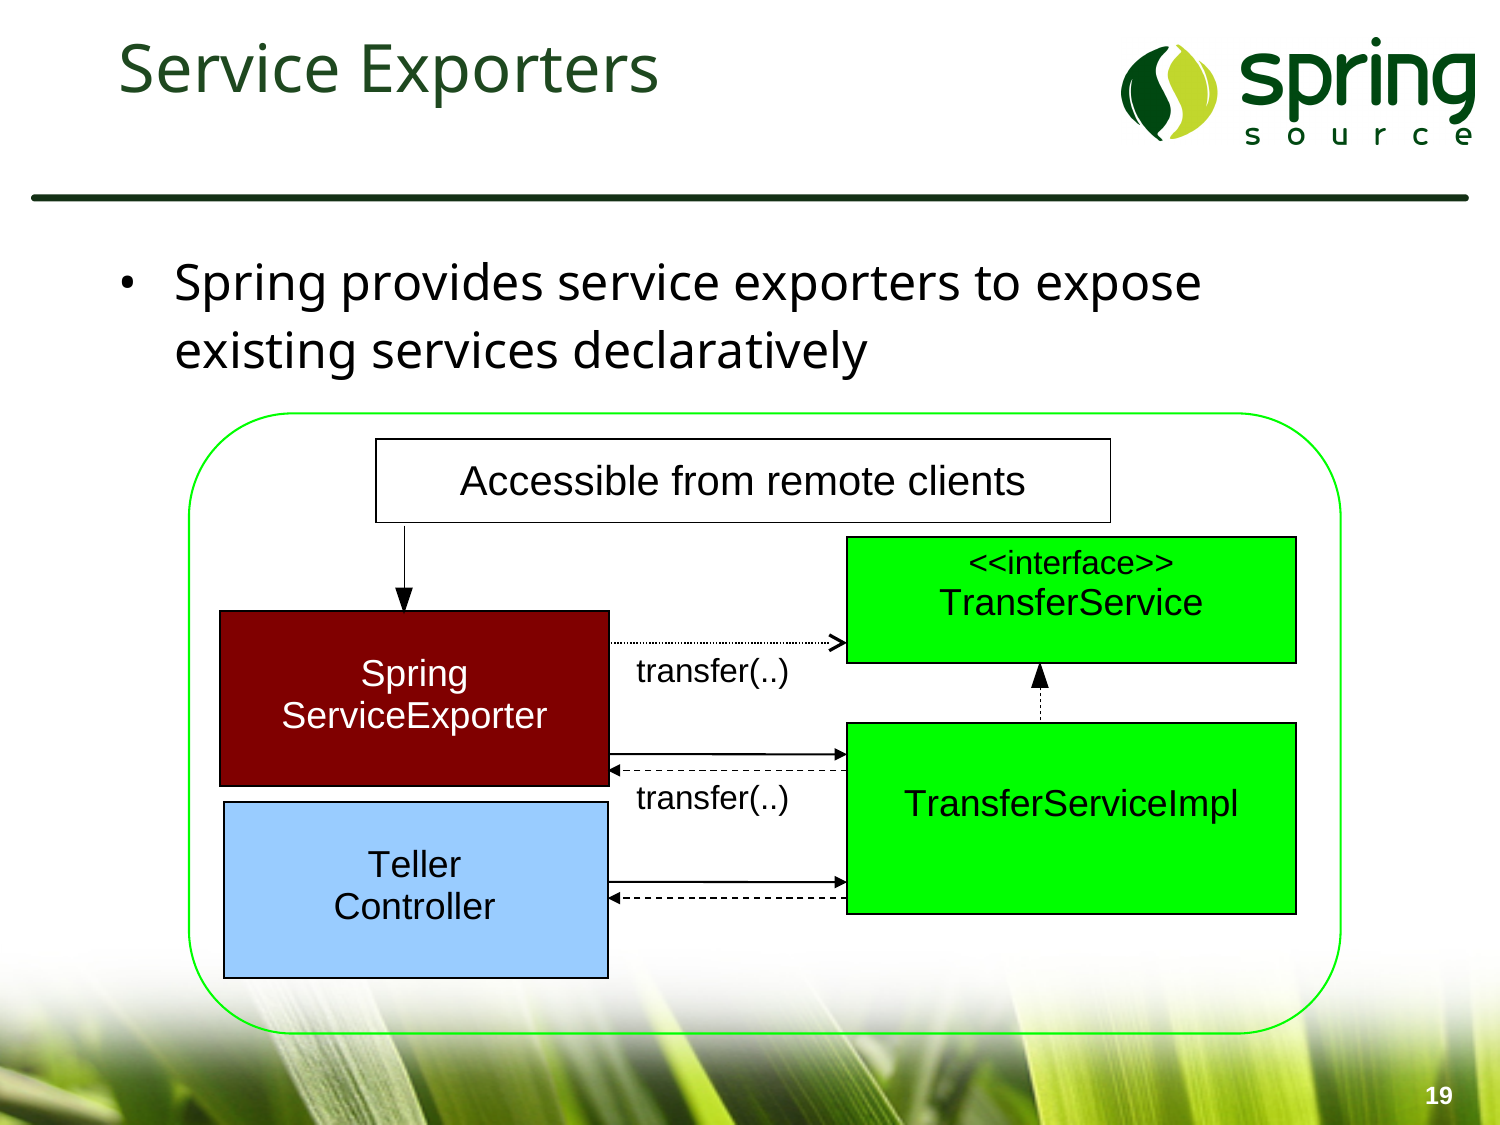

Service Exporters
# Spring provides service exporters to expose existing services declaratively
Accessible from remote clients
<<interface>>
TransferService
Spring
ServiceExporter
 transfer(..)
TransferServiceImpl
 transfer(..)
Teller
Controller